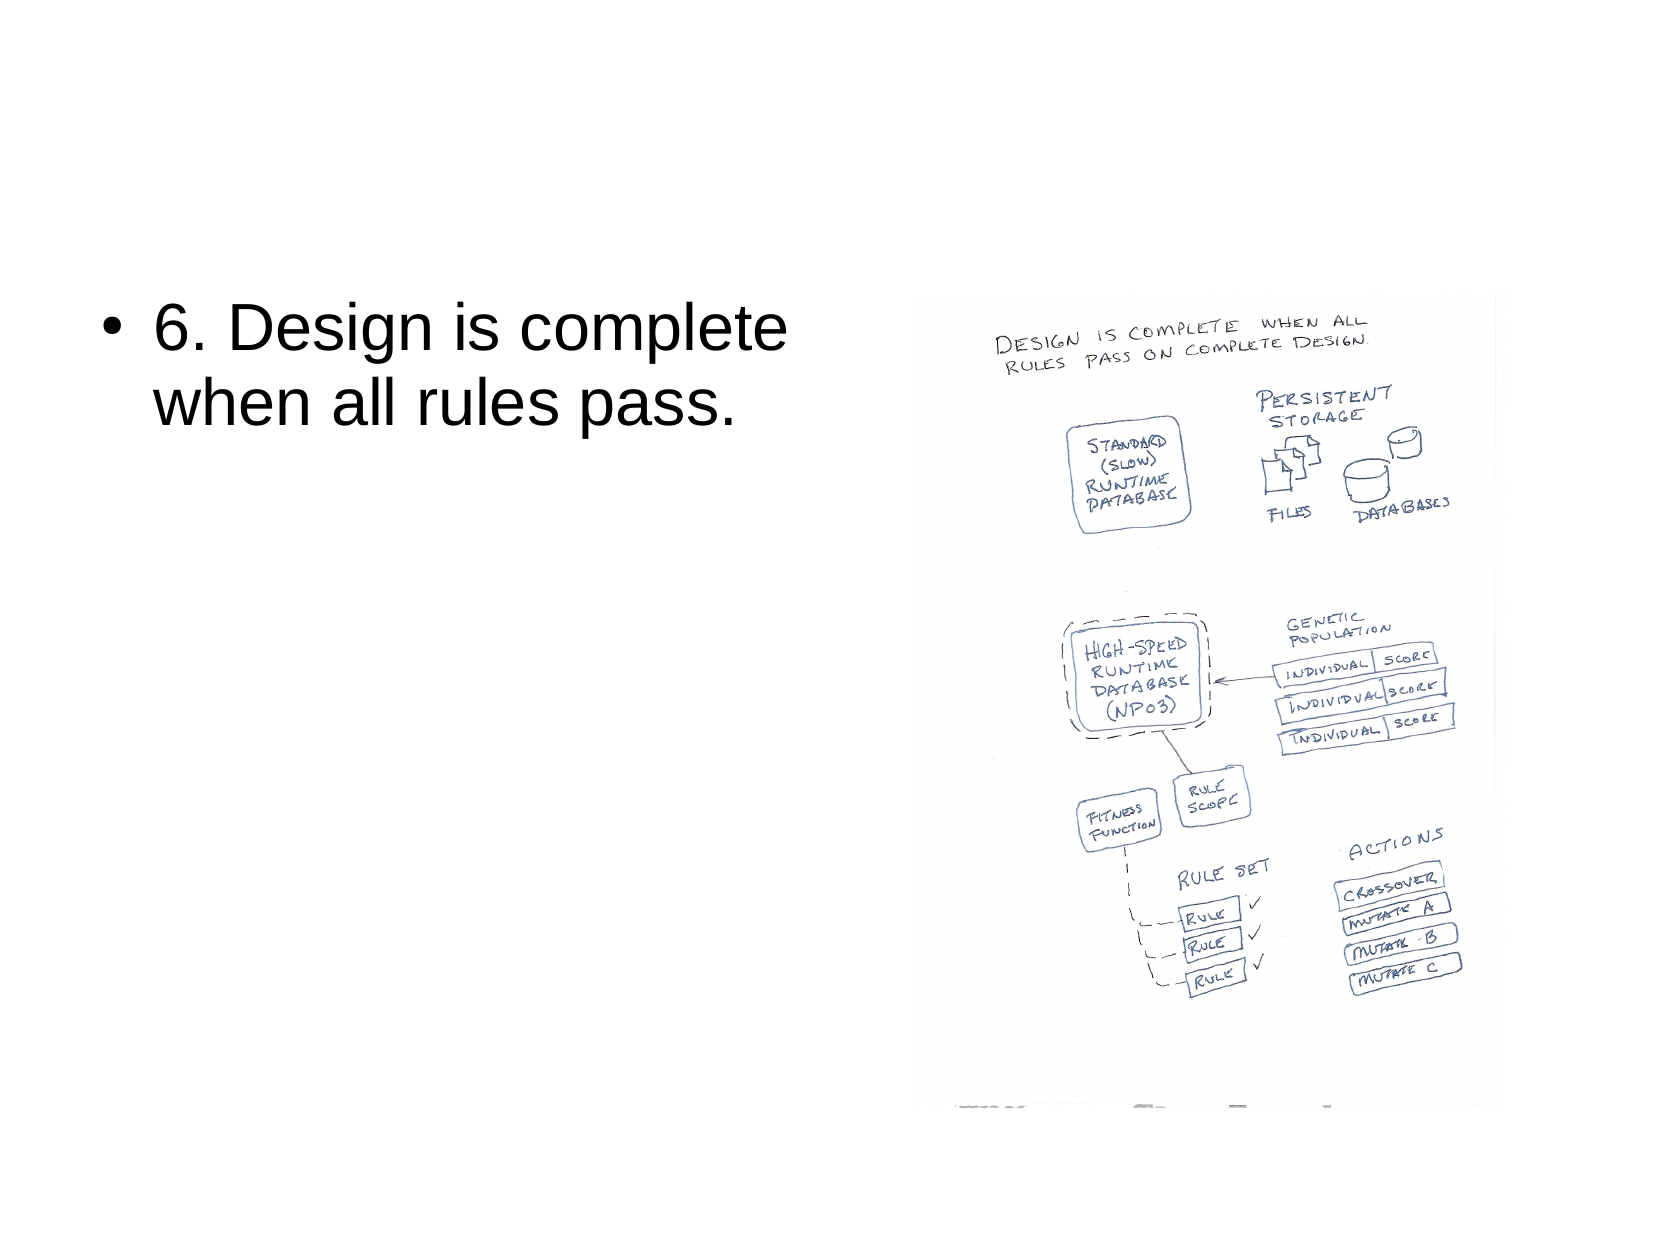

#
6. Design is complete when all rules pass.